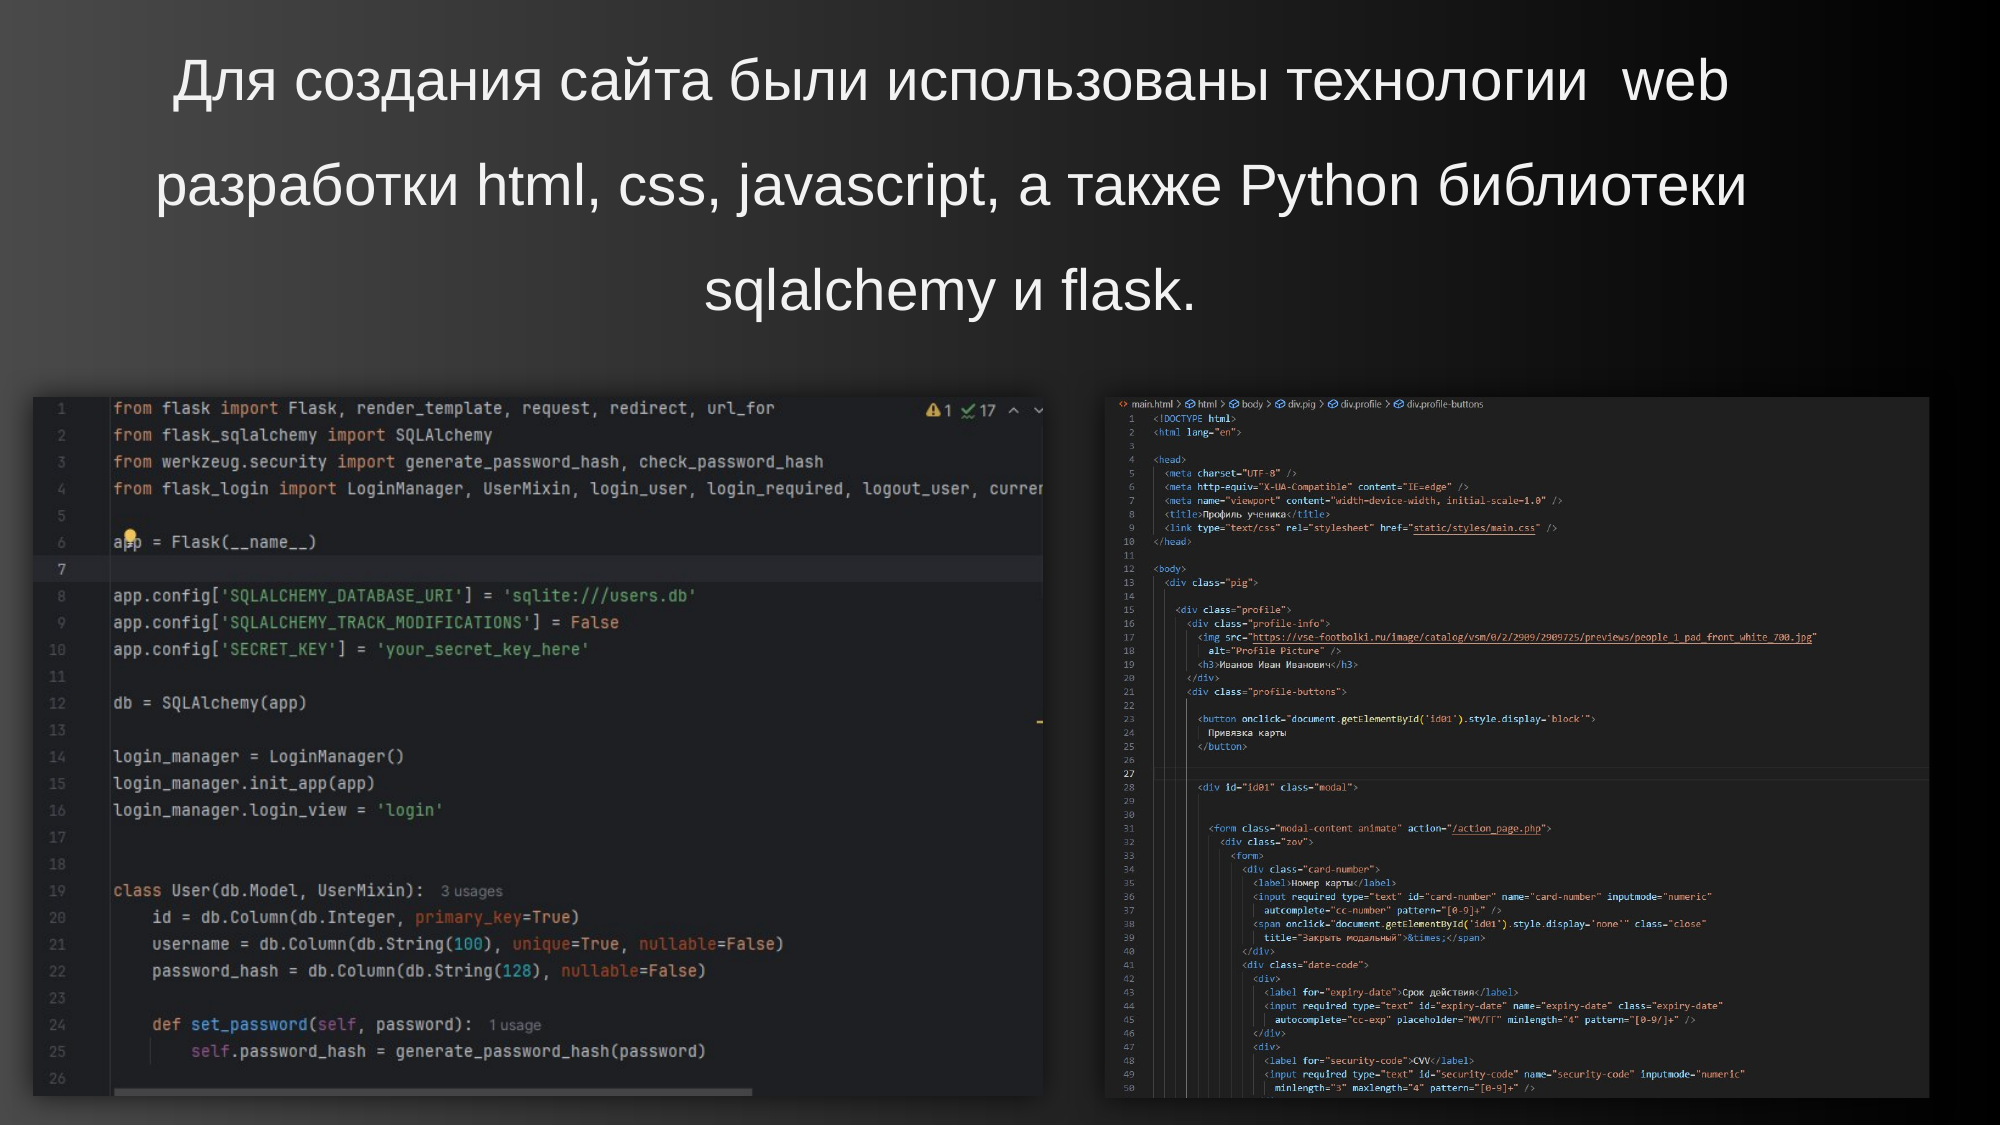

Для создания сайта были использованы технологии web разработки html, css, javascript, а также Python библиотеки sqlalchemy и flask.